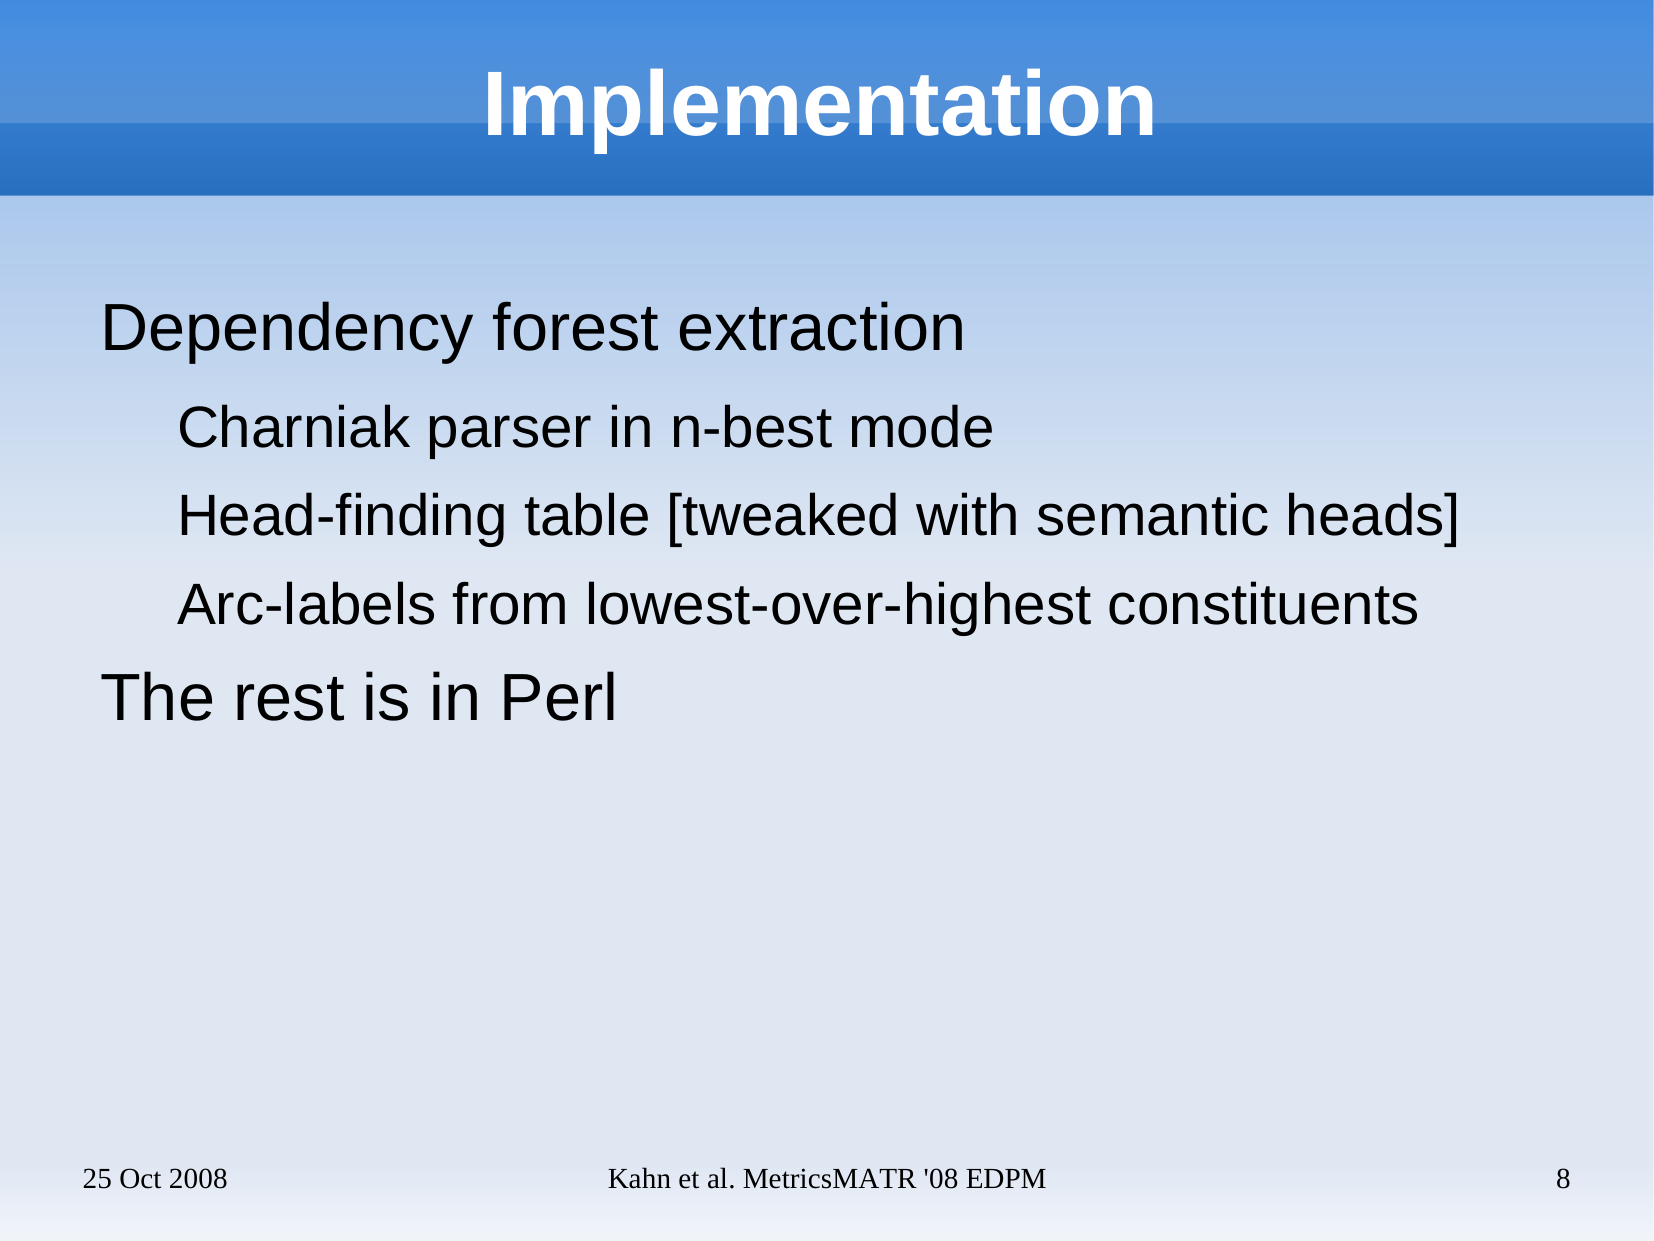

# Implementation
Dependency forest extraction
Charniak parser in n-best mode
Head-finding table [tweaked with semantic heads]
Arc-labels from lowest-over-highest constituents
The rest is in Perl
25 Oct 2008
Kahn et al. MetricsMATR '08 EDPM
8